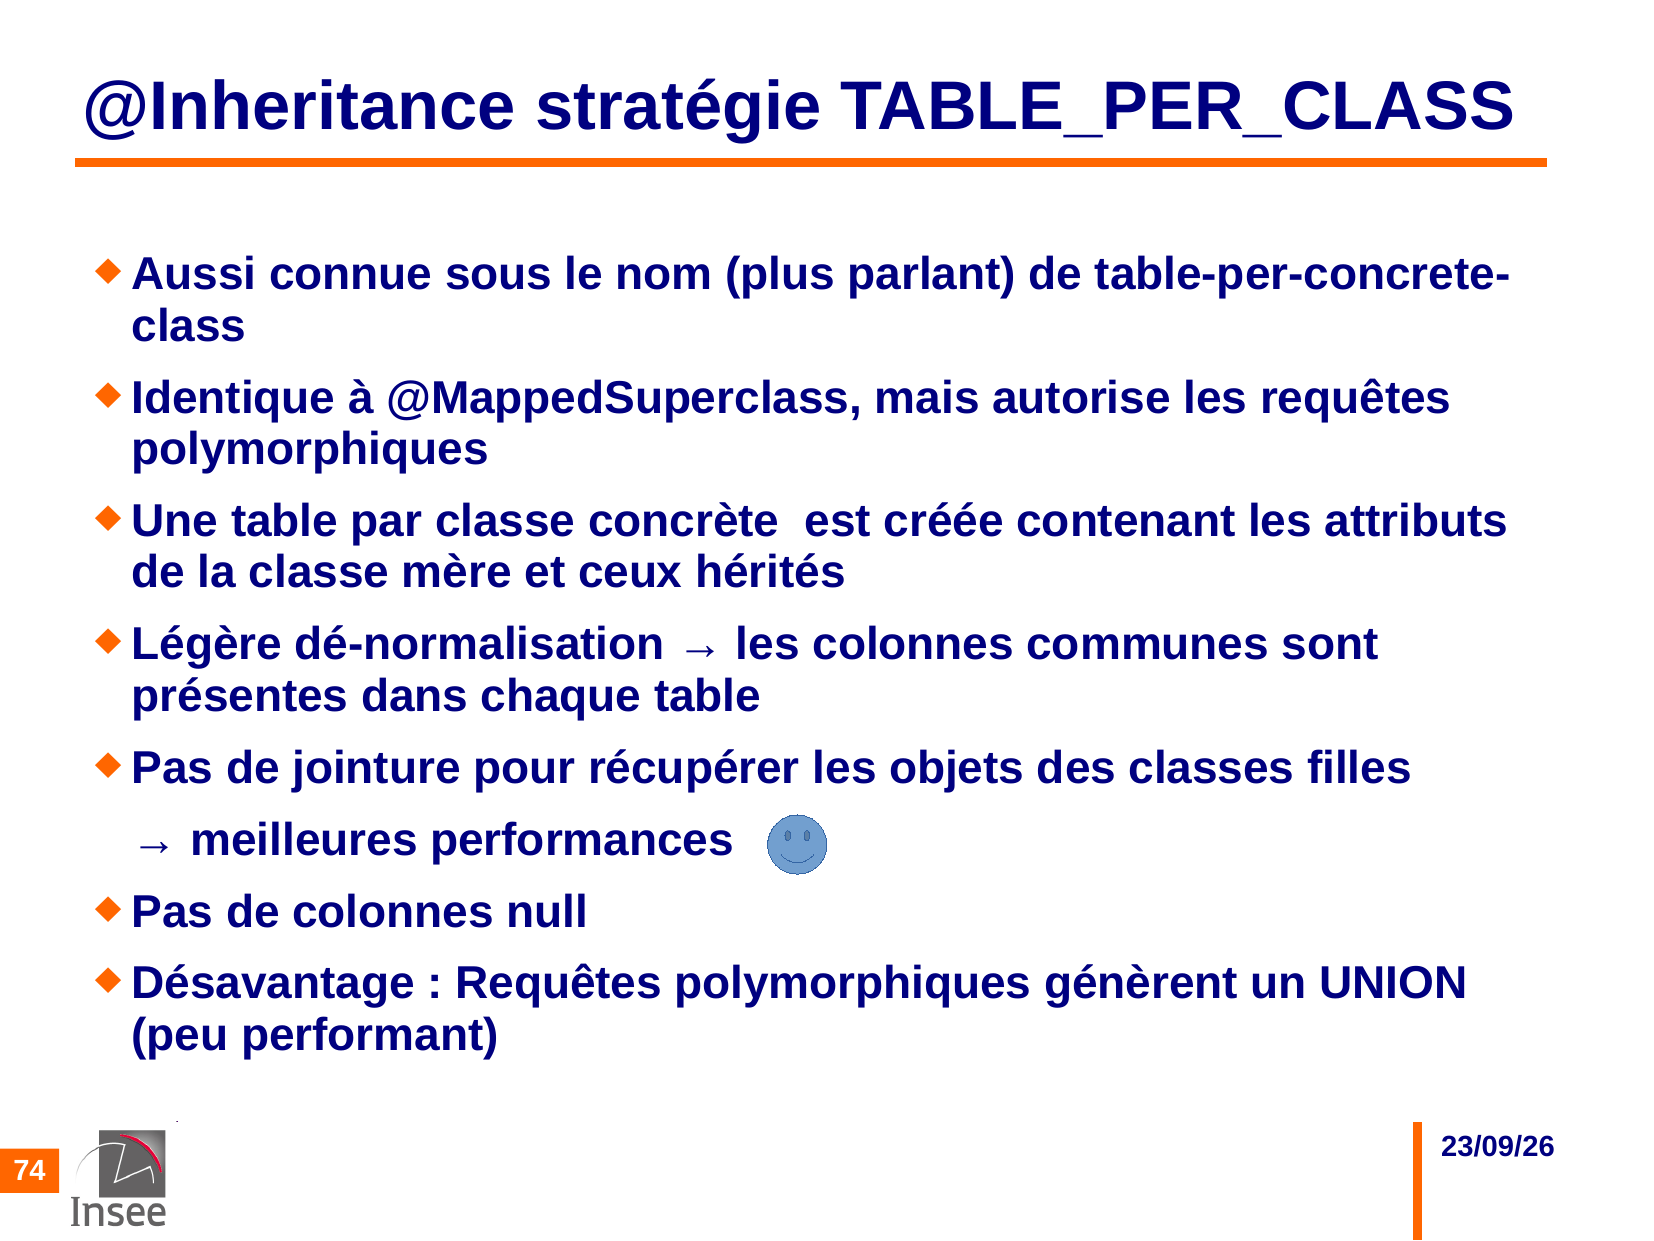

# @Inheritance stratégie TABLE_PER_CLASS
Aussi connue sous le nom (plus parlant) de table-per-concrete-class
Identique à @MappedSuperclass, mais autorise les requêtes polymorphiques
Une table par classe concrète est créée contenant les attributs de la classe mère et ceux hérités
Légère dé-normalisation → les colonnes communes sont présentes dans chaque table
Pas de jointure pour récupérer les objets des classes filles
→ meilleures performances
Pas de colonnes null
Désavantage : Requêtes polymorphiques génèrent un UNION (peu performant)
74